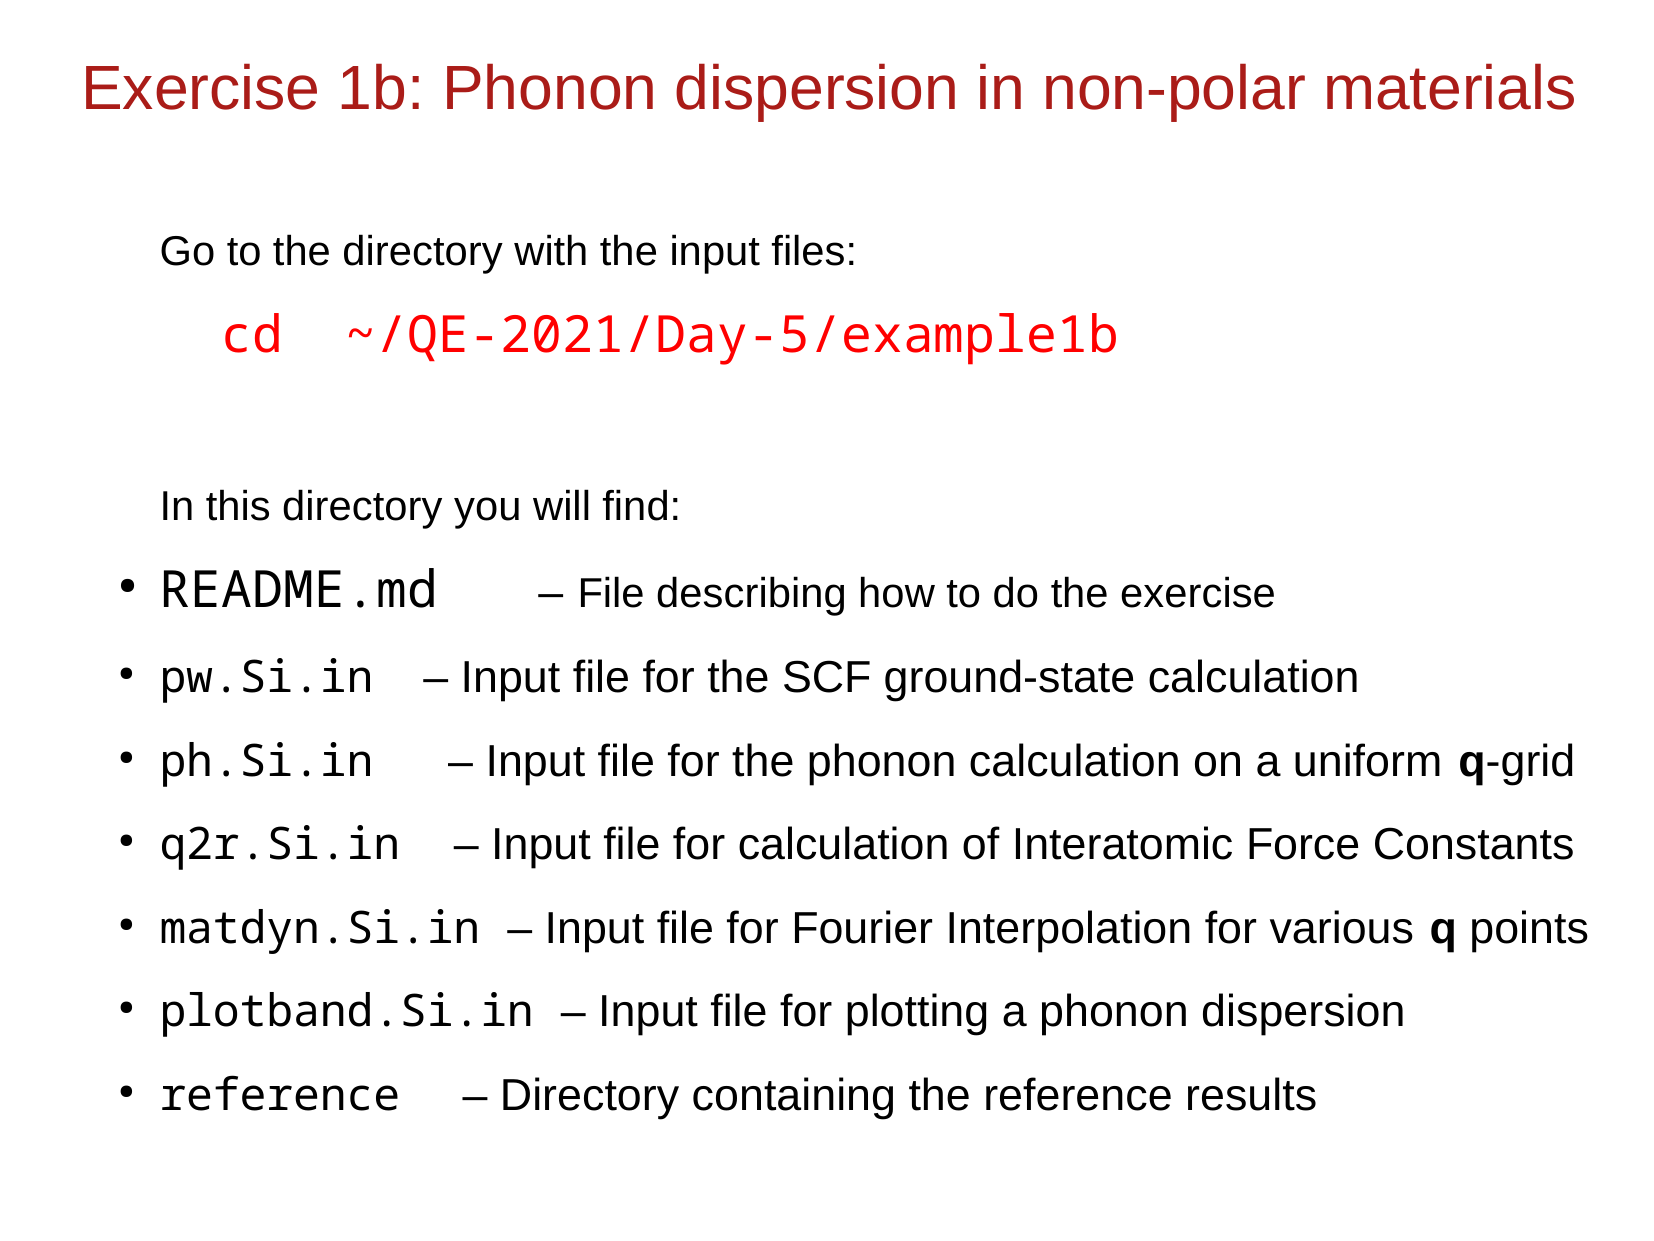

Exercise 1b: Phonon dispersion in non-polar materials
# Go to the directory with the input files:
 cd ~/QE-2021/Day-5/example1b
In this directory you will find:
README.md – File describing how to do the exercise
pw.Si.in – Input file for the SCF ground-state calculation
ph.Si.in – Input file for the phonon calculation on a uniform q-grid
q2r.Si.in – Input file for calculation of Interatomic Force Constants
matdyn.Si.in – Input file for Fourier Interpolation for various q points
plotband.Si.in – Input file for plotting a phonon dispersion
reference – Directory containing the reference results